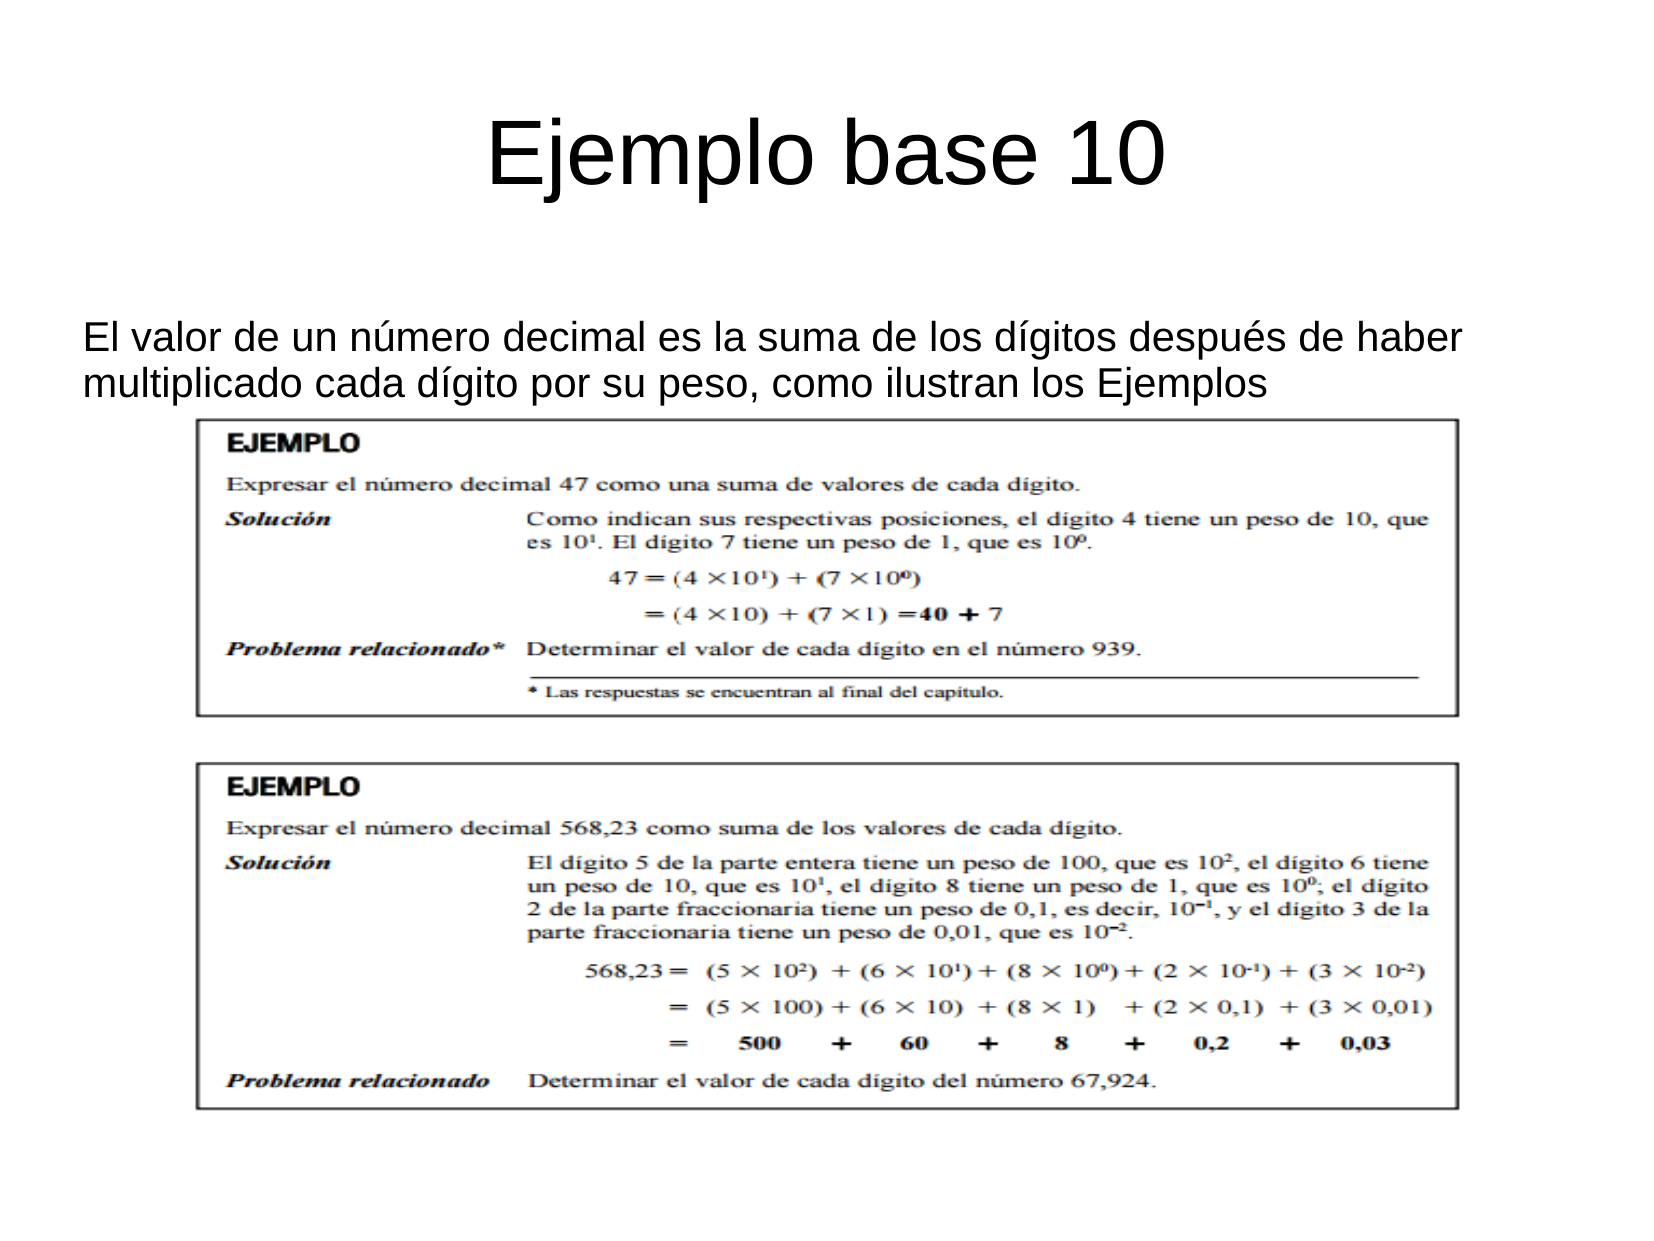

# Ejemplo base 10
El valor de un número decimal es la suma de los dígitos después de haber multiplicado cada dígito por su peso, como ilustran los Ejemplos